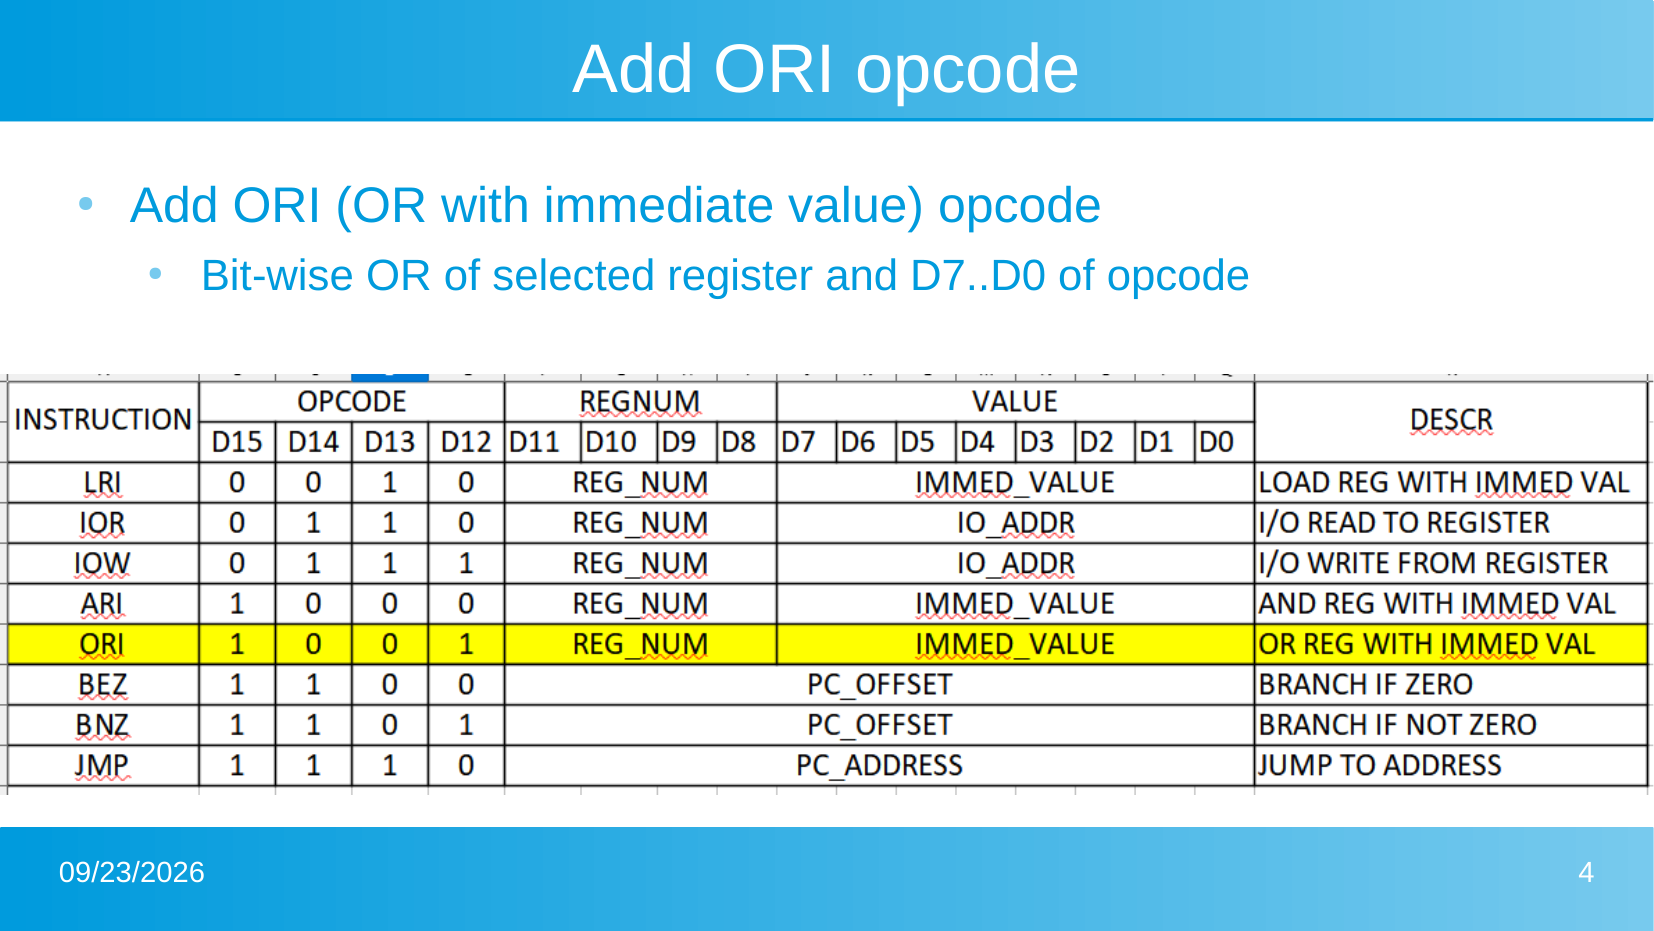

# Add ORI opcode
Add ORI (OR with immediate value) opcode
Bit-wise OR of selected register and D7..D0 of opcode
4